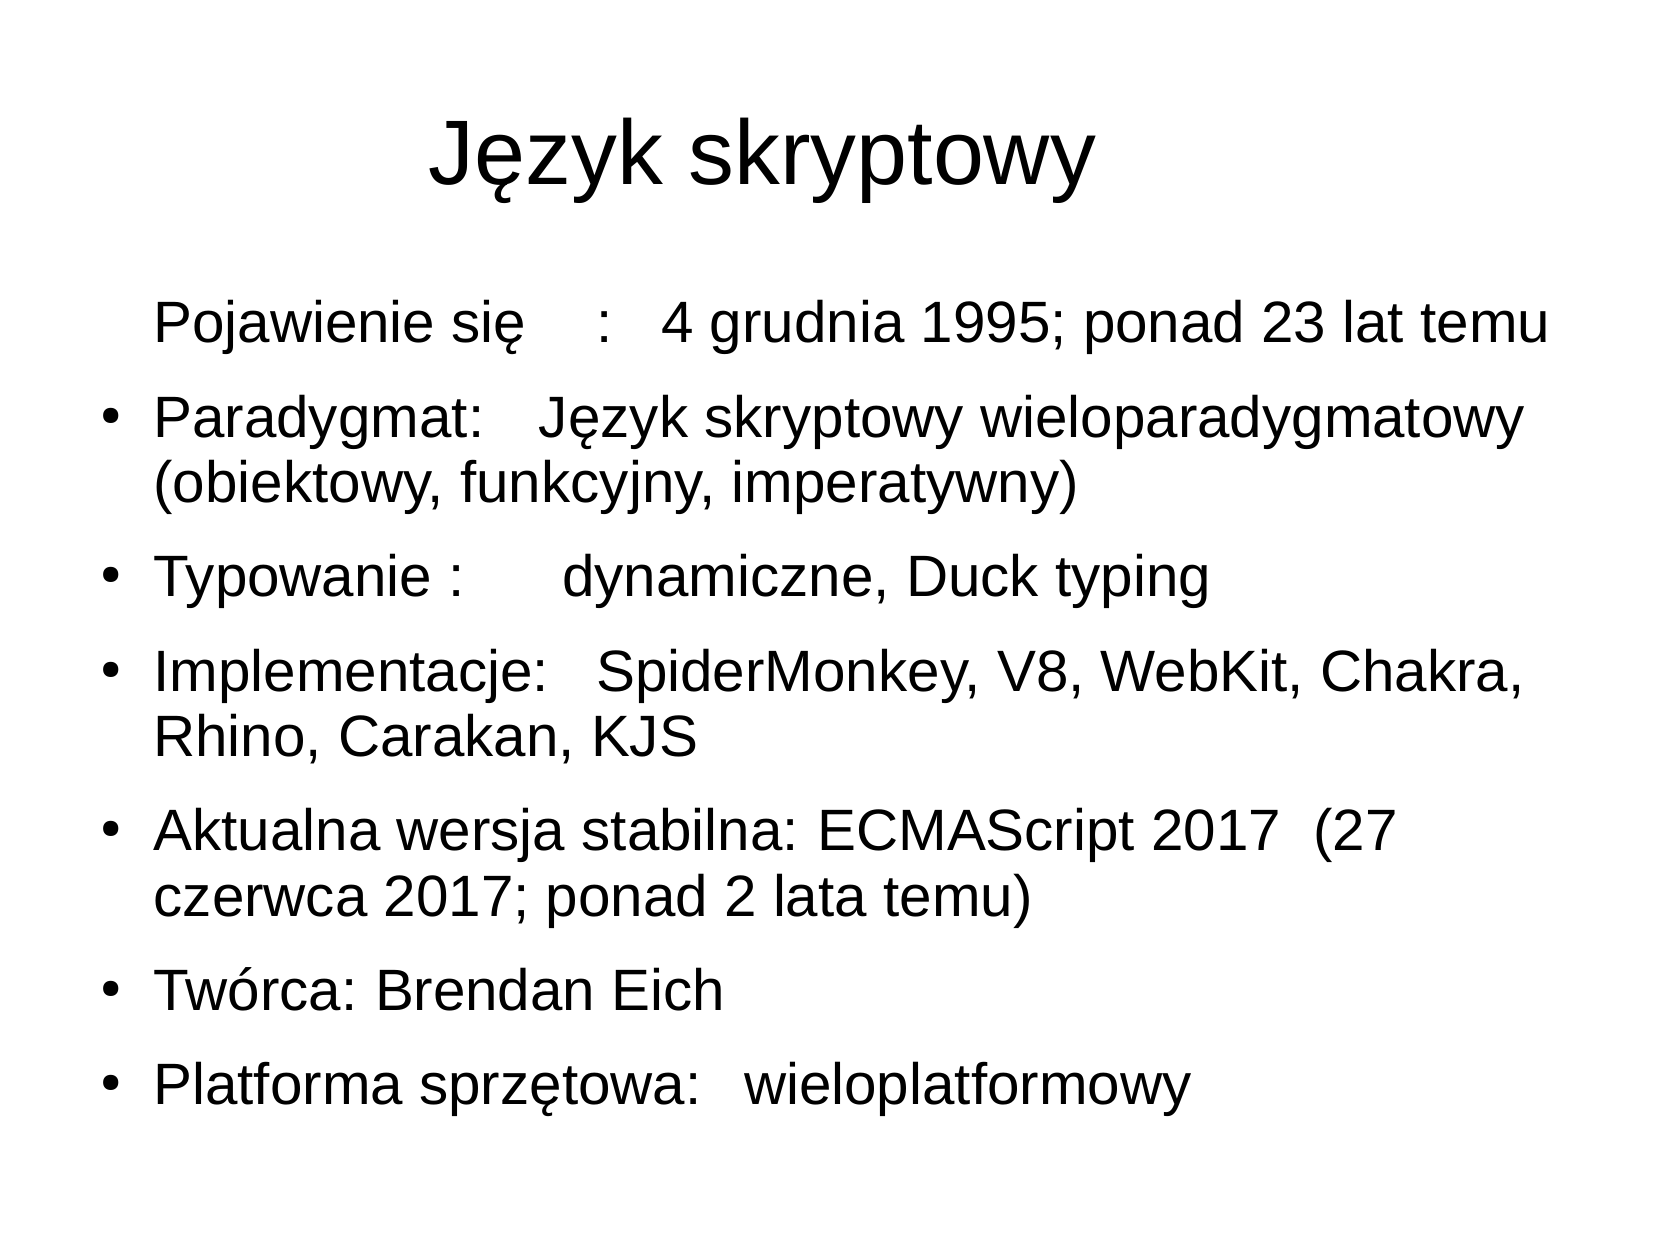

# Język skryptowy
Pojawienie się	: 4 grudnia 1995; ponad 23 lat temu
Paradygmat:	 Język skryptowy wieloparadygmatowy (obiektowy, funkcyjny, imperatywny)
Typowanie	: dynamiczne, Duck typing
Implementacje:	SpiderMonkey, V8, WebKit, Chakra, Rhino, Carakan, KJS
Aktualna wersja stabilna: 	ECMAScript 2017 (27 czerwca 2017; ponad 2 lata temu)
Twórca:	Brendan Eich
Platforma sprzętowa: 	wieloplatformowy